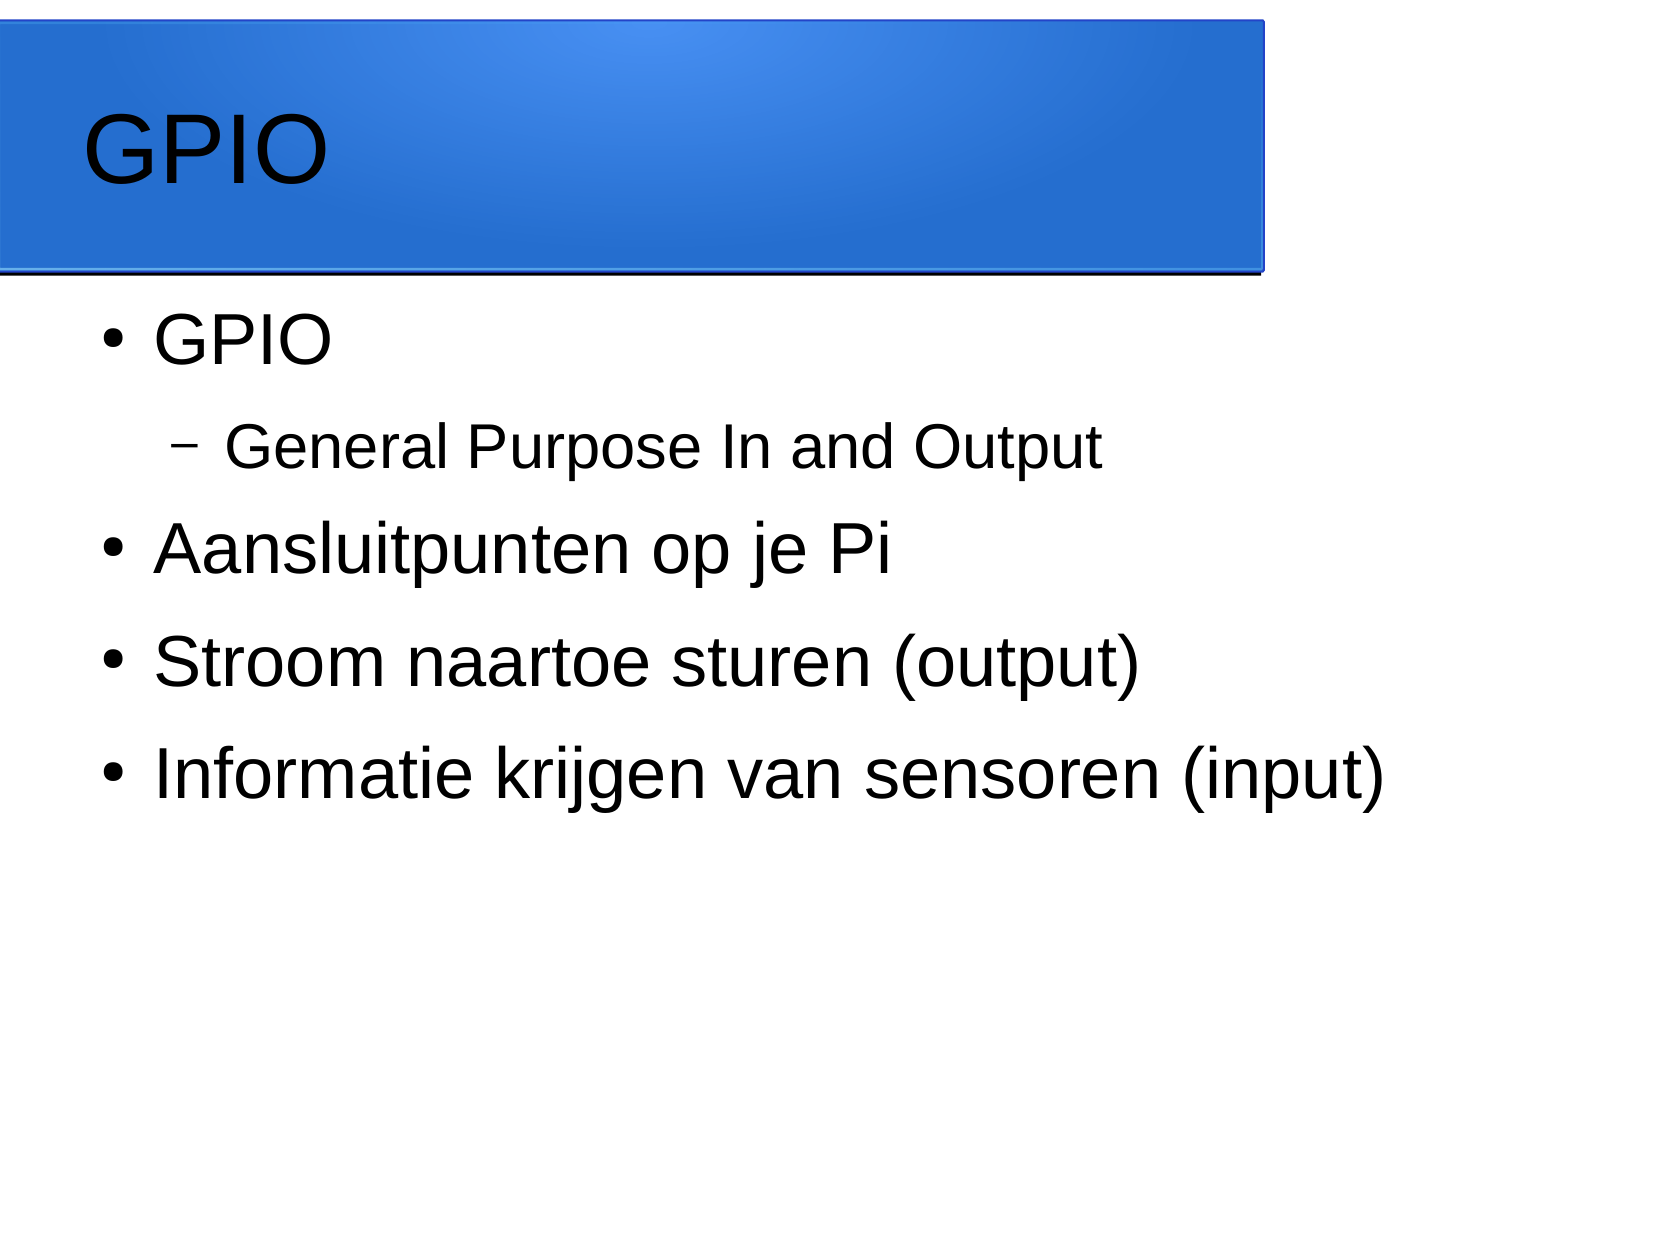

# GPIO
GPIO
General Purpose In and Output
Aansluitpunten op je Pi
Stroom naartoe sturen (output)
Informatie krijgen van sensoren (input)